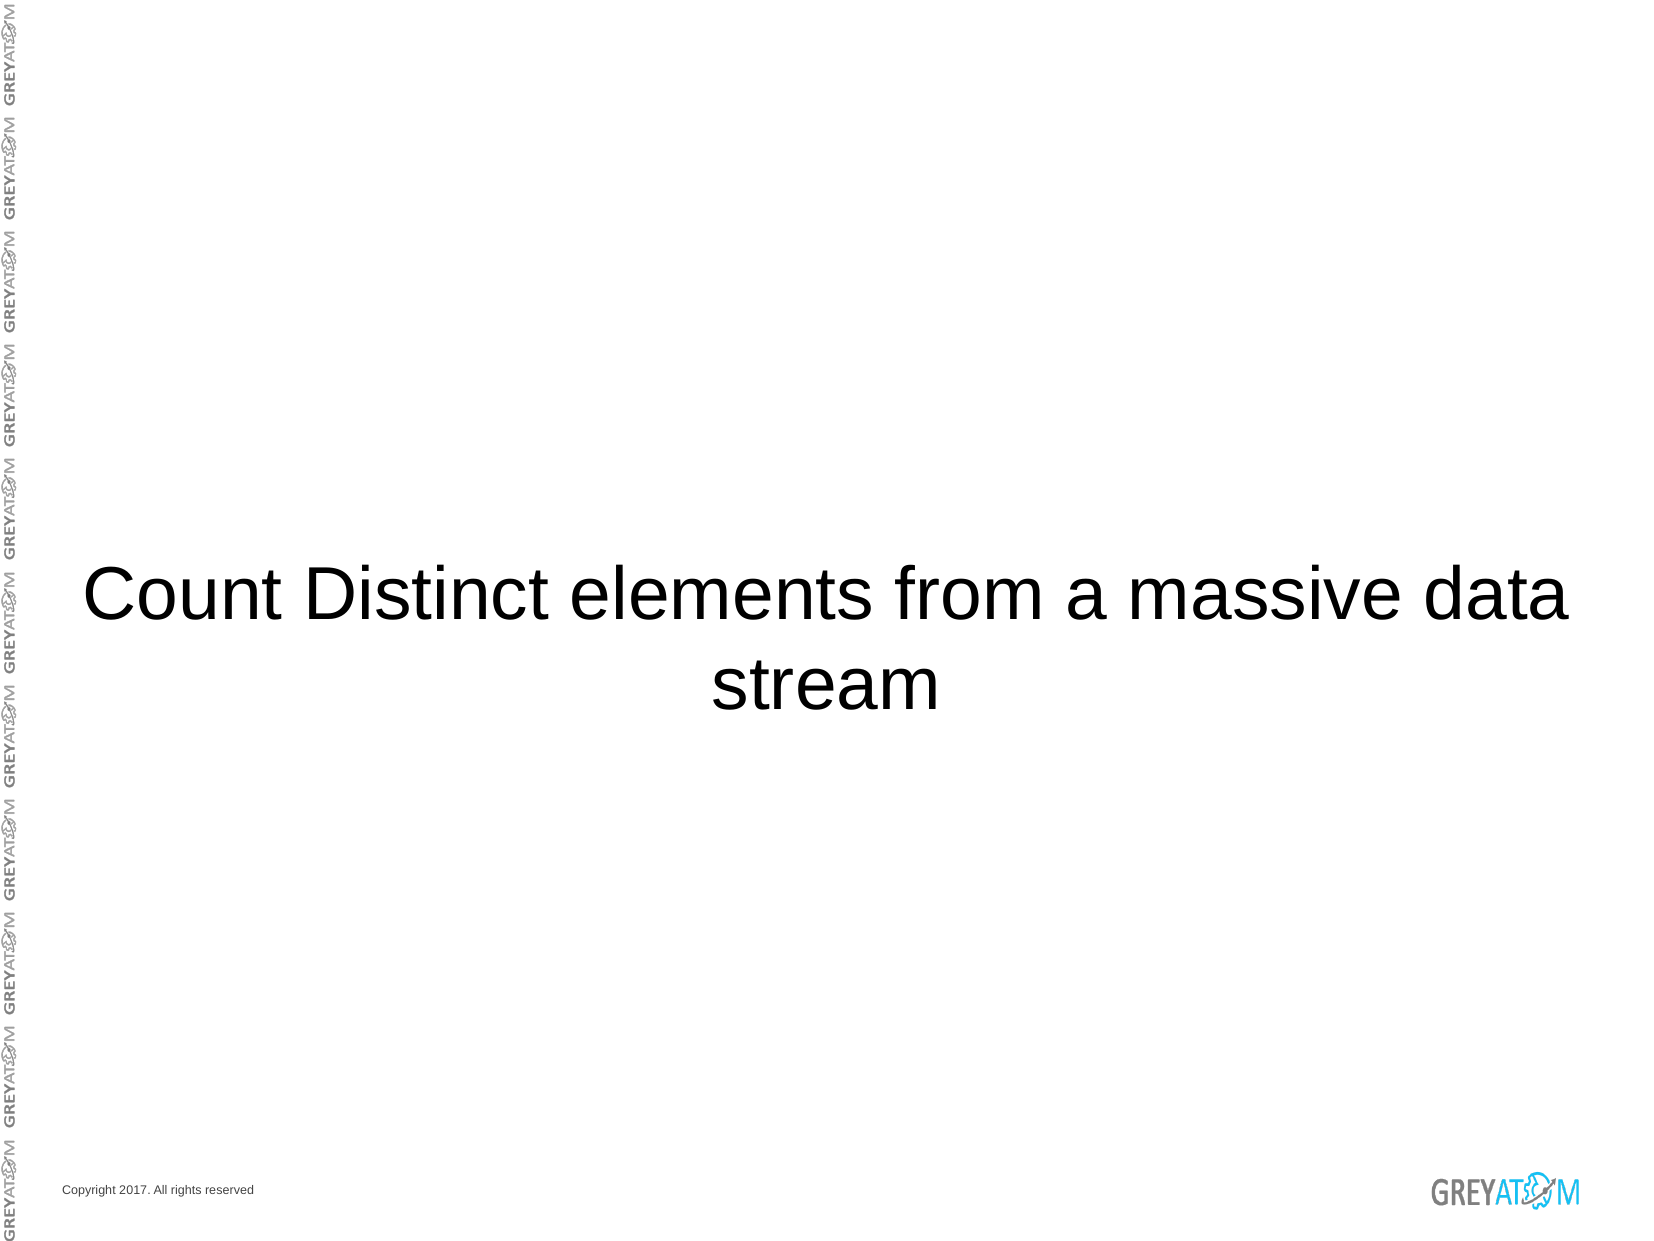

Count Distinct elements from a massive data stream